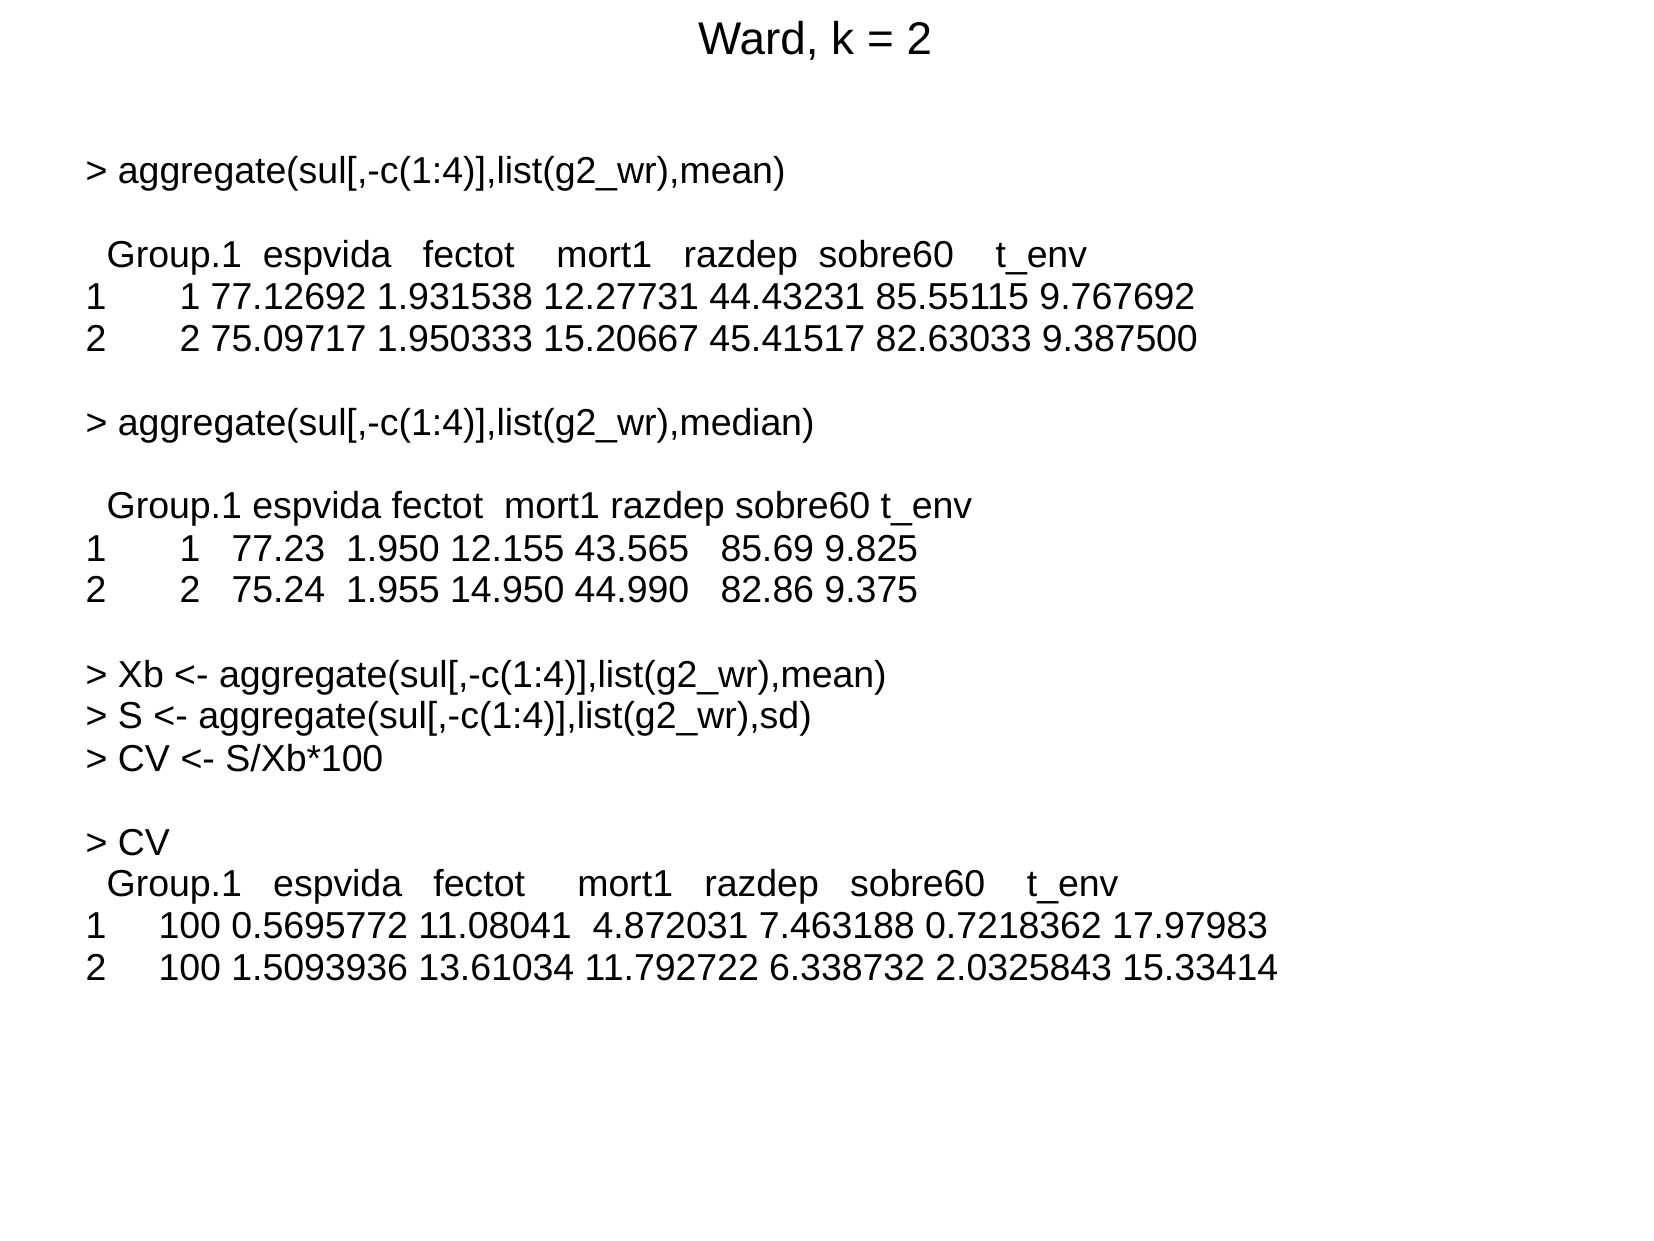

# Ward, k = 2
> aggregate(sul[,-c(1:4)],list(g2_wr),mean)
 Group.1 espvida fectot mort1 razdep sobre60 t_env
1 1 77.12692 1.931538 12.27731 44.43231 85.55115 9.767692
2 2 75.09717 1.950333 15.20667 45.41517 82.63033 9.387500
> aggregate(sul[,-c(1:4)],list(g2_wr),median)
 Group.1 espvida fectot mort1 razdep sobre60 t_env
1 1 77.23 1.950 12.155 43.565 85.69 9.825
2 2 75.24 1.955 14.950 44.990 82.86 9.375
> Xb <- aggregate(sul[,-c(1:4)],list(g2_wr),mean)
> S <- aggregate(sul[,-c(1:4)],list(g2_wr),sd)
> CV <- S/Xb*100
> CV
 Group.1 espvida fectot mort1 razdep sobre60 t_env
1 100 0.5695772 11.08041 4.872031 7.463188 0.7218362 17.97983
2 100 1.5093936 13.61034 11.792722 6.338732 2.0325843 15.33414